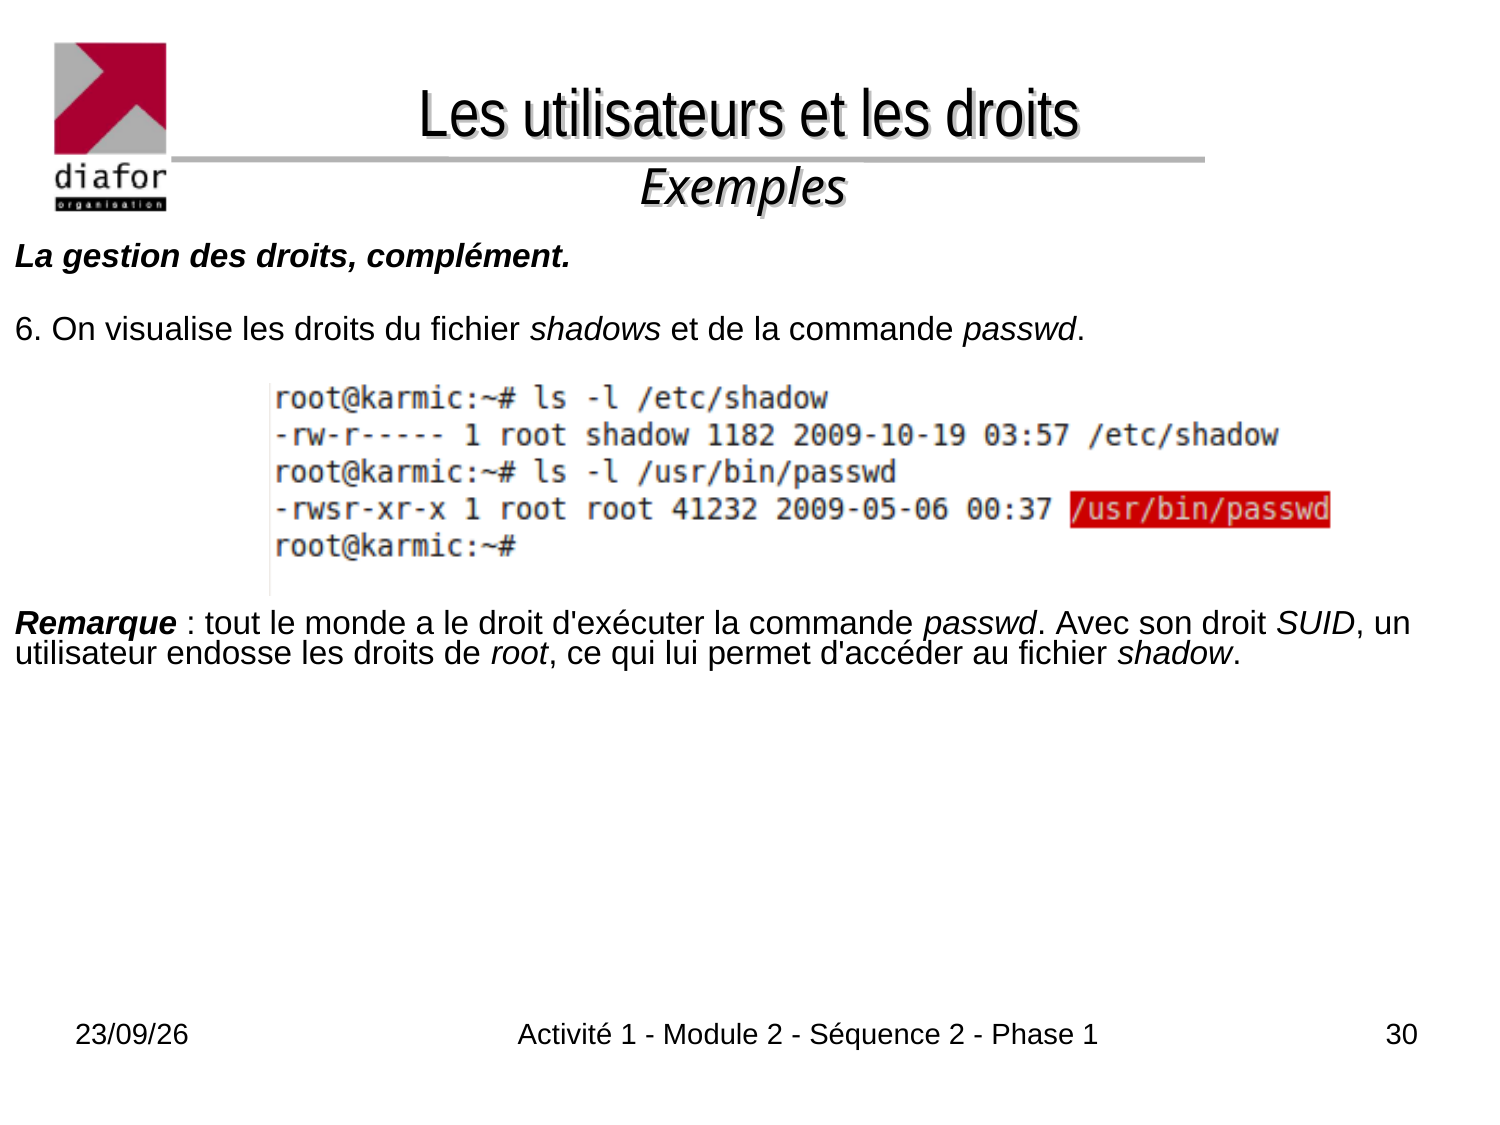

# Les utilisateurs et les droits Exemples
La gestion des droits, complément.
6. On visualise les droits du fichier shadows et de la commande passwd.
Remarque : tout le monde a le droit d'exécuter la commande passwd. Avec son droit SUID, un
utilisateur endosse les droits de root, ce qui lui permet d'accéder au fichier shadow.
Activité 1 - Module 2 - Séquence 2 - Phase 1
30